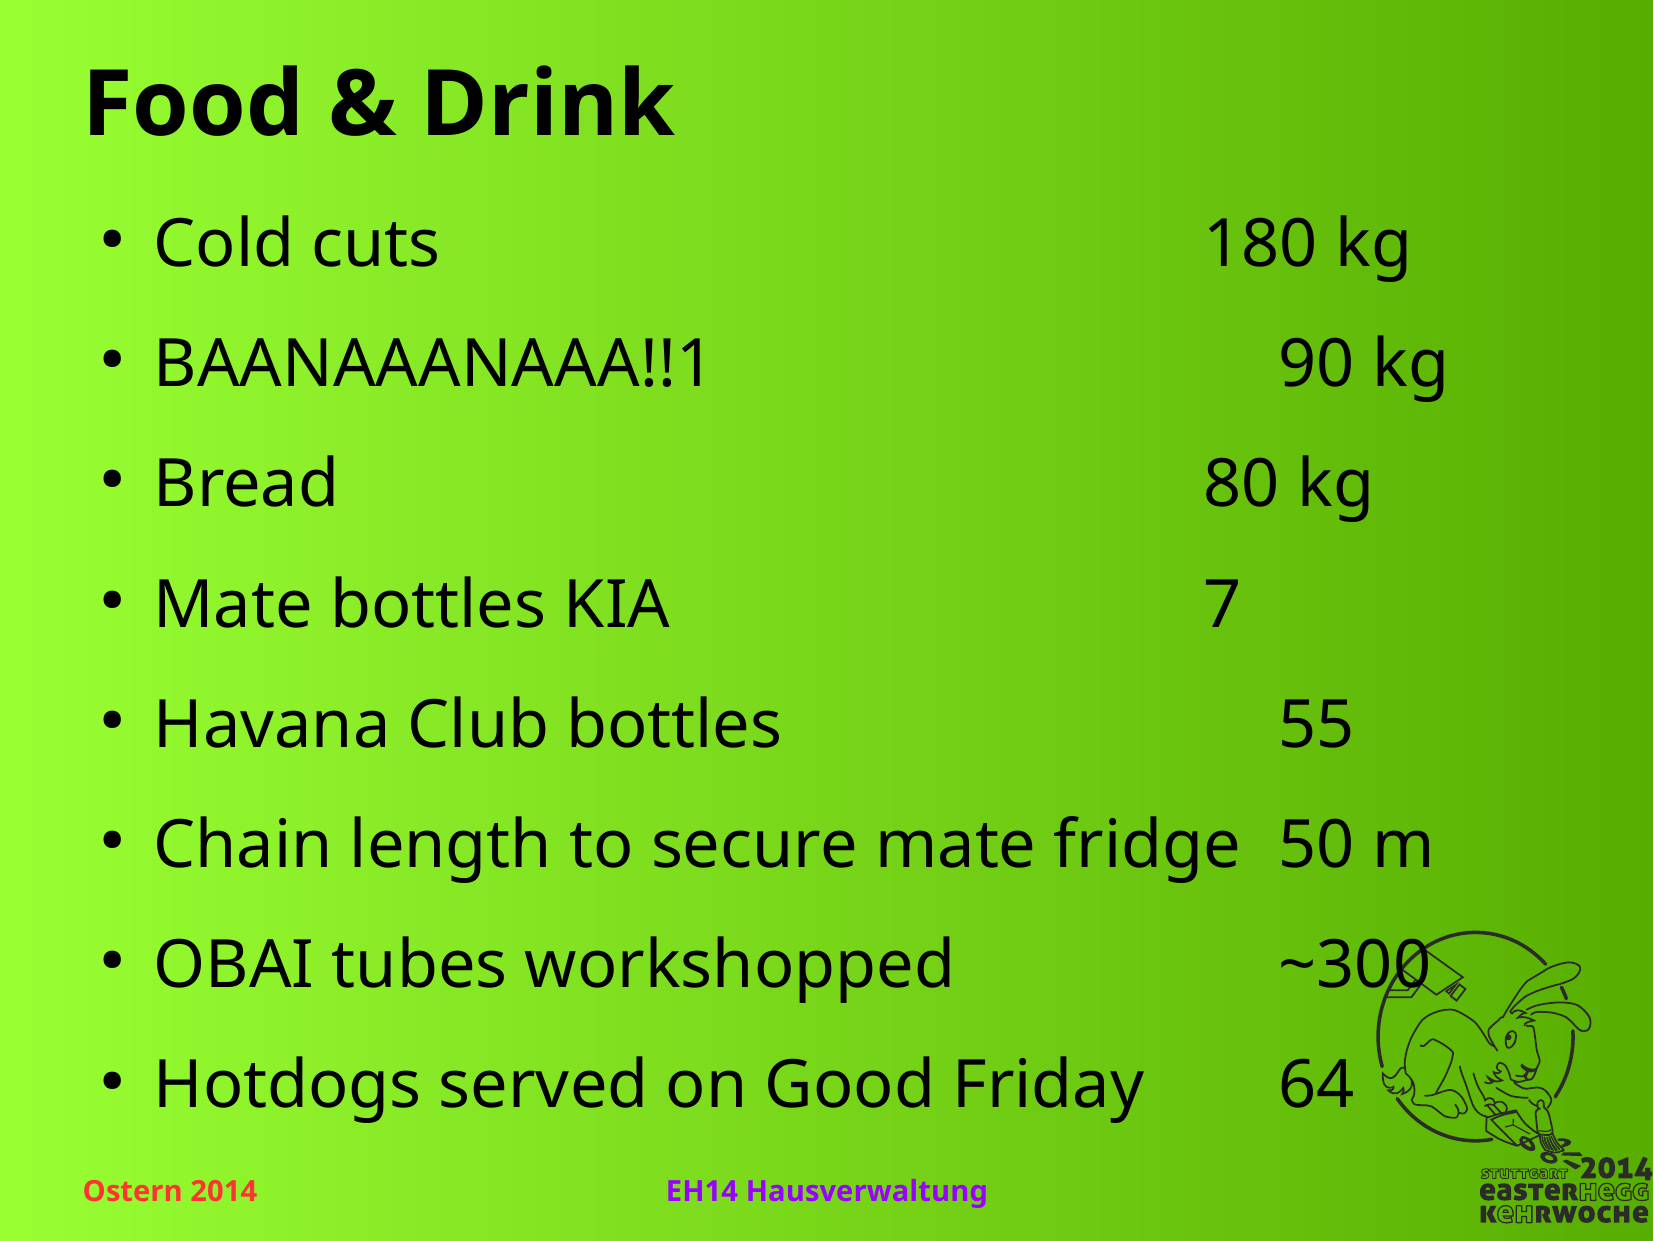

# Food & Drink
Cold cuts											180 kg
BAANAAANAAA!!1								90 kg
Bread												80 kg
Mate bottles KIA								7
Havana Club bottles							55
Chain length to secure mate fridge	50 m
OBAI tubes workshopped					~300
Hotdogs served on Good Friday		64